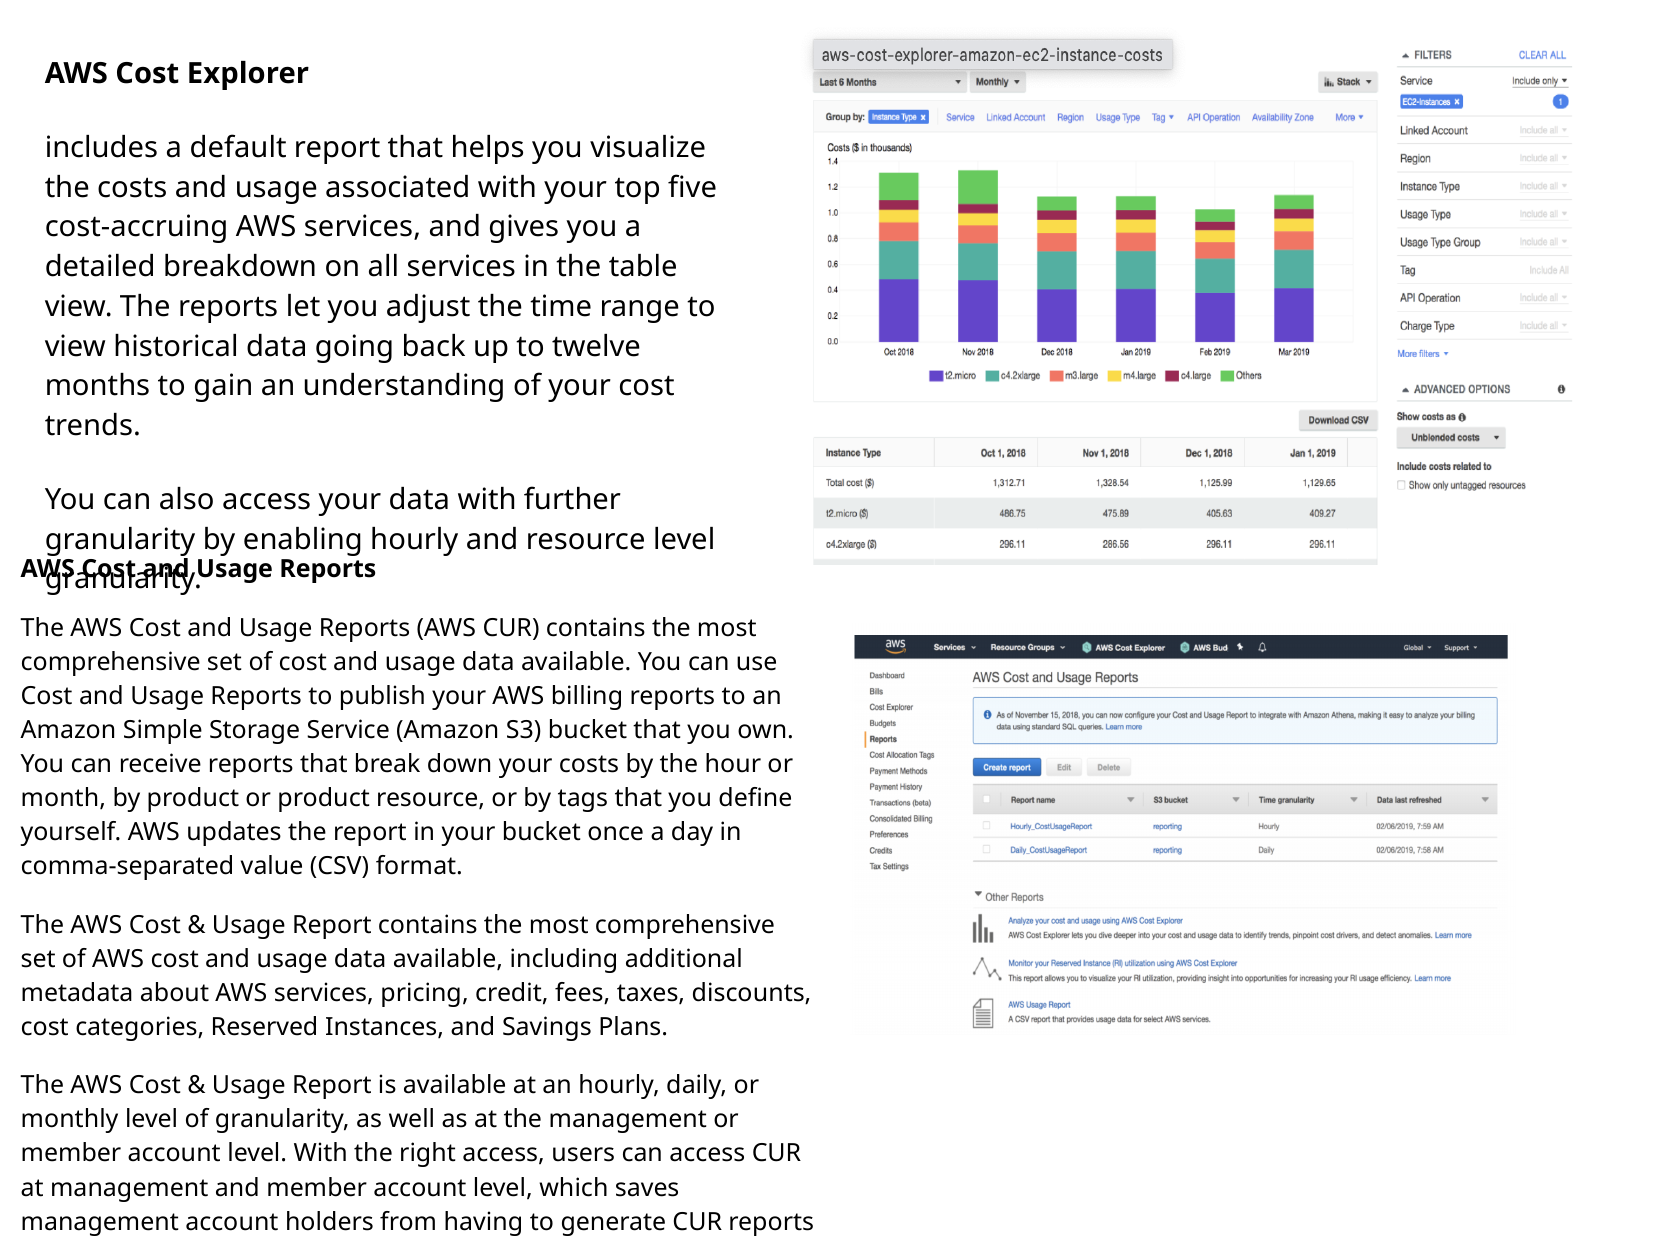

AWS Cost Explorer
includes a default report that helps you visualize the costs and usage associated with your top five cost-accruing AWS services, and gives you a detailed breakdown on all services in the table view. The reports let you adjust the time range to view historical data going back up to twelve months to gain an understanding of your cost trends.
You can also access your data with further granularity by enabling hourly and resource level granularity.
AWS Cost and Usage Reports
The AWS Cost and Usage Reports (AWS CUR) contains the most comprehensive set of cost and usage data available. You can use Cost and Usage Reports to publish your AWS billing reports to an Amazon Simple Storage Service (Amazon S3) bucket that you own. You can receive reports that break down your costs by the hour or month, by product or product resource, or by tags that you define yourself. AWS updates the report in your bucket once a day in comma-separated value (CSV) format.
The AWS Cost & Usage Report contains the most comprehensive set of AWS cost and usage data available, including additional metadata about AWS services, pricing, credit, fees, taxes, discounts, cost categories, Reserved Instances, and Savings Plans.
The AWS Cost & Usage Report is available at an hourly, daily, or monthly level of granularity, as well as at the management or member account level. With the right access, users can access CUR at management and member account level, which saves management account holders from having to generate CUR reports for member accounts.
AWS delivers the AWS Cost & Usage Report to whichever Amazon Simple Storage Service (S3) bucket you specify during setup, and updates the reports at least once per day. You can download the reports using the Amazon S3 console in csv files.